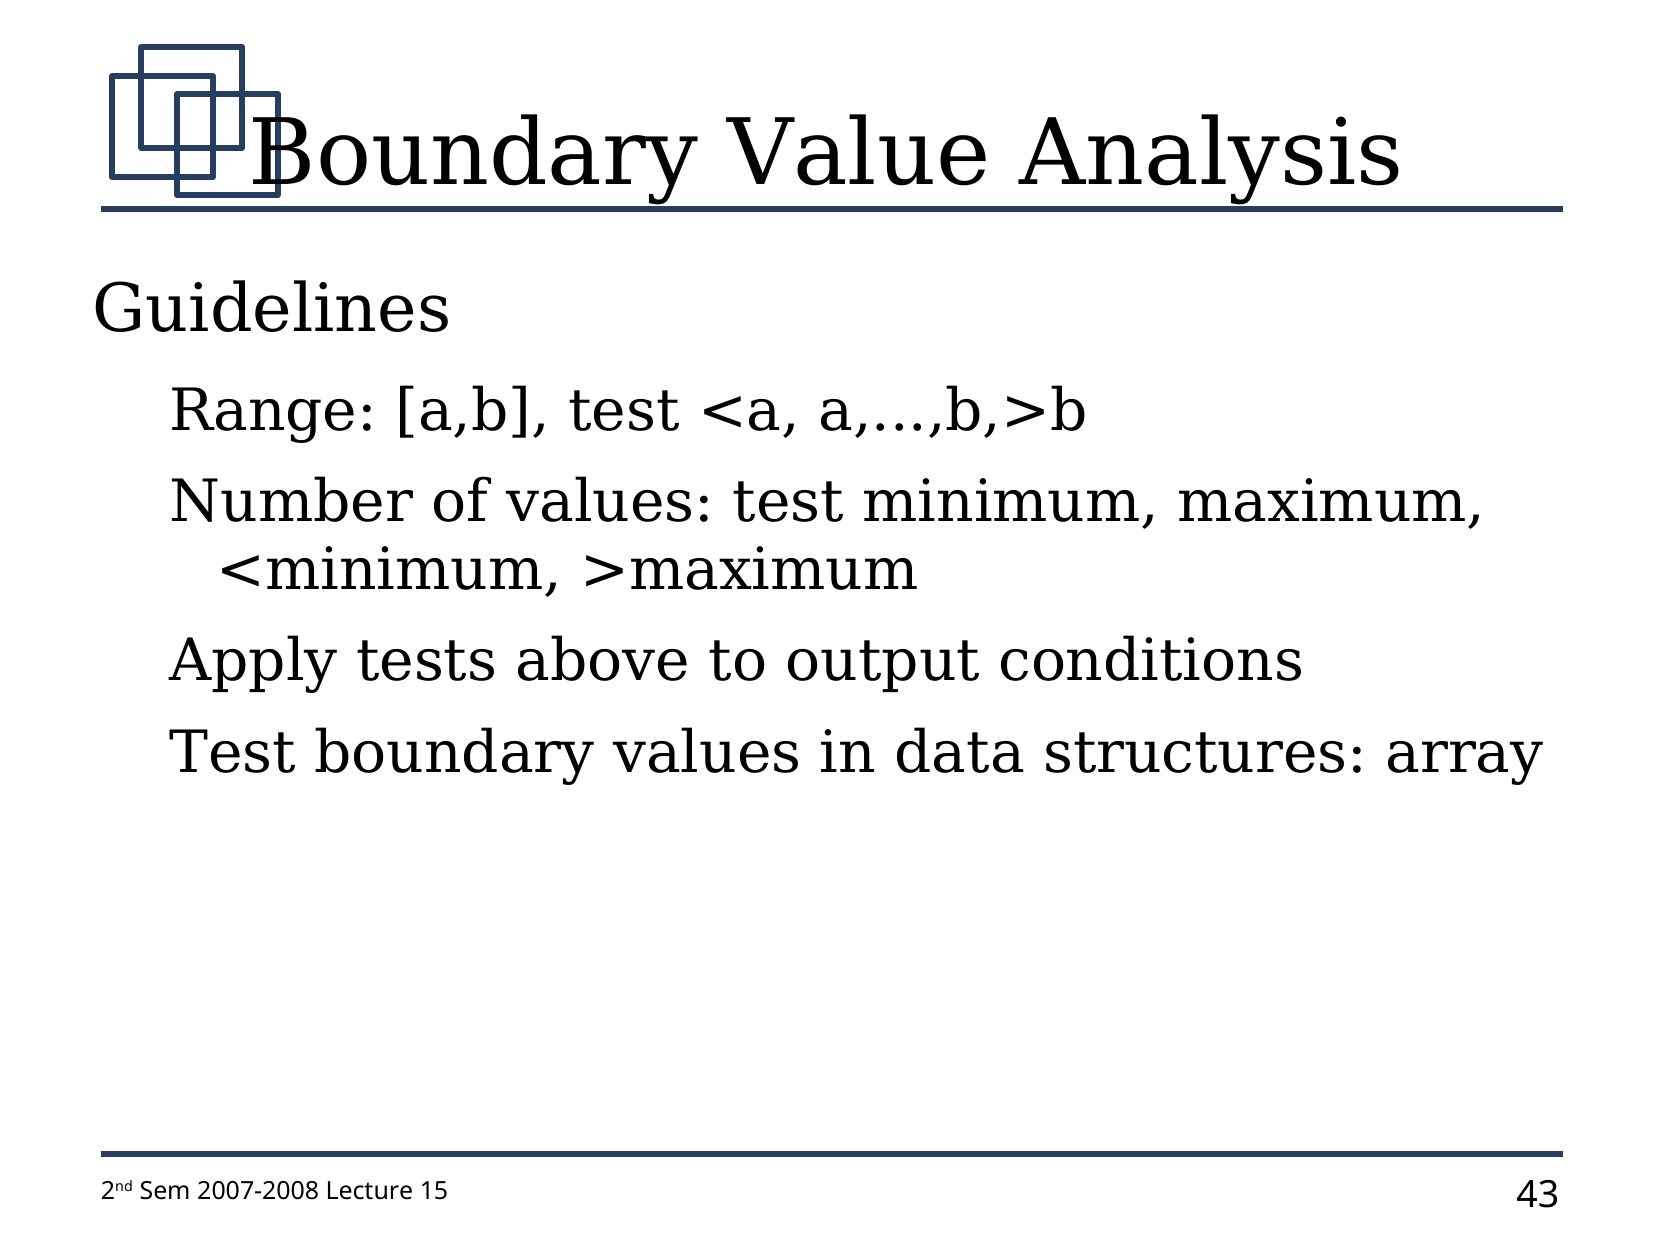

# Boundary Value Analysis
Guidelines
Range: [a,b], test <a, a,...,b,>b
Number of values: test minimum, maximum, <minimum, >maximum
Apply tests above to output conditions
Test boundary values in data structures: array